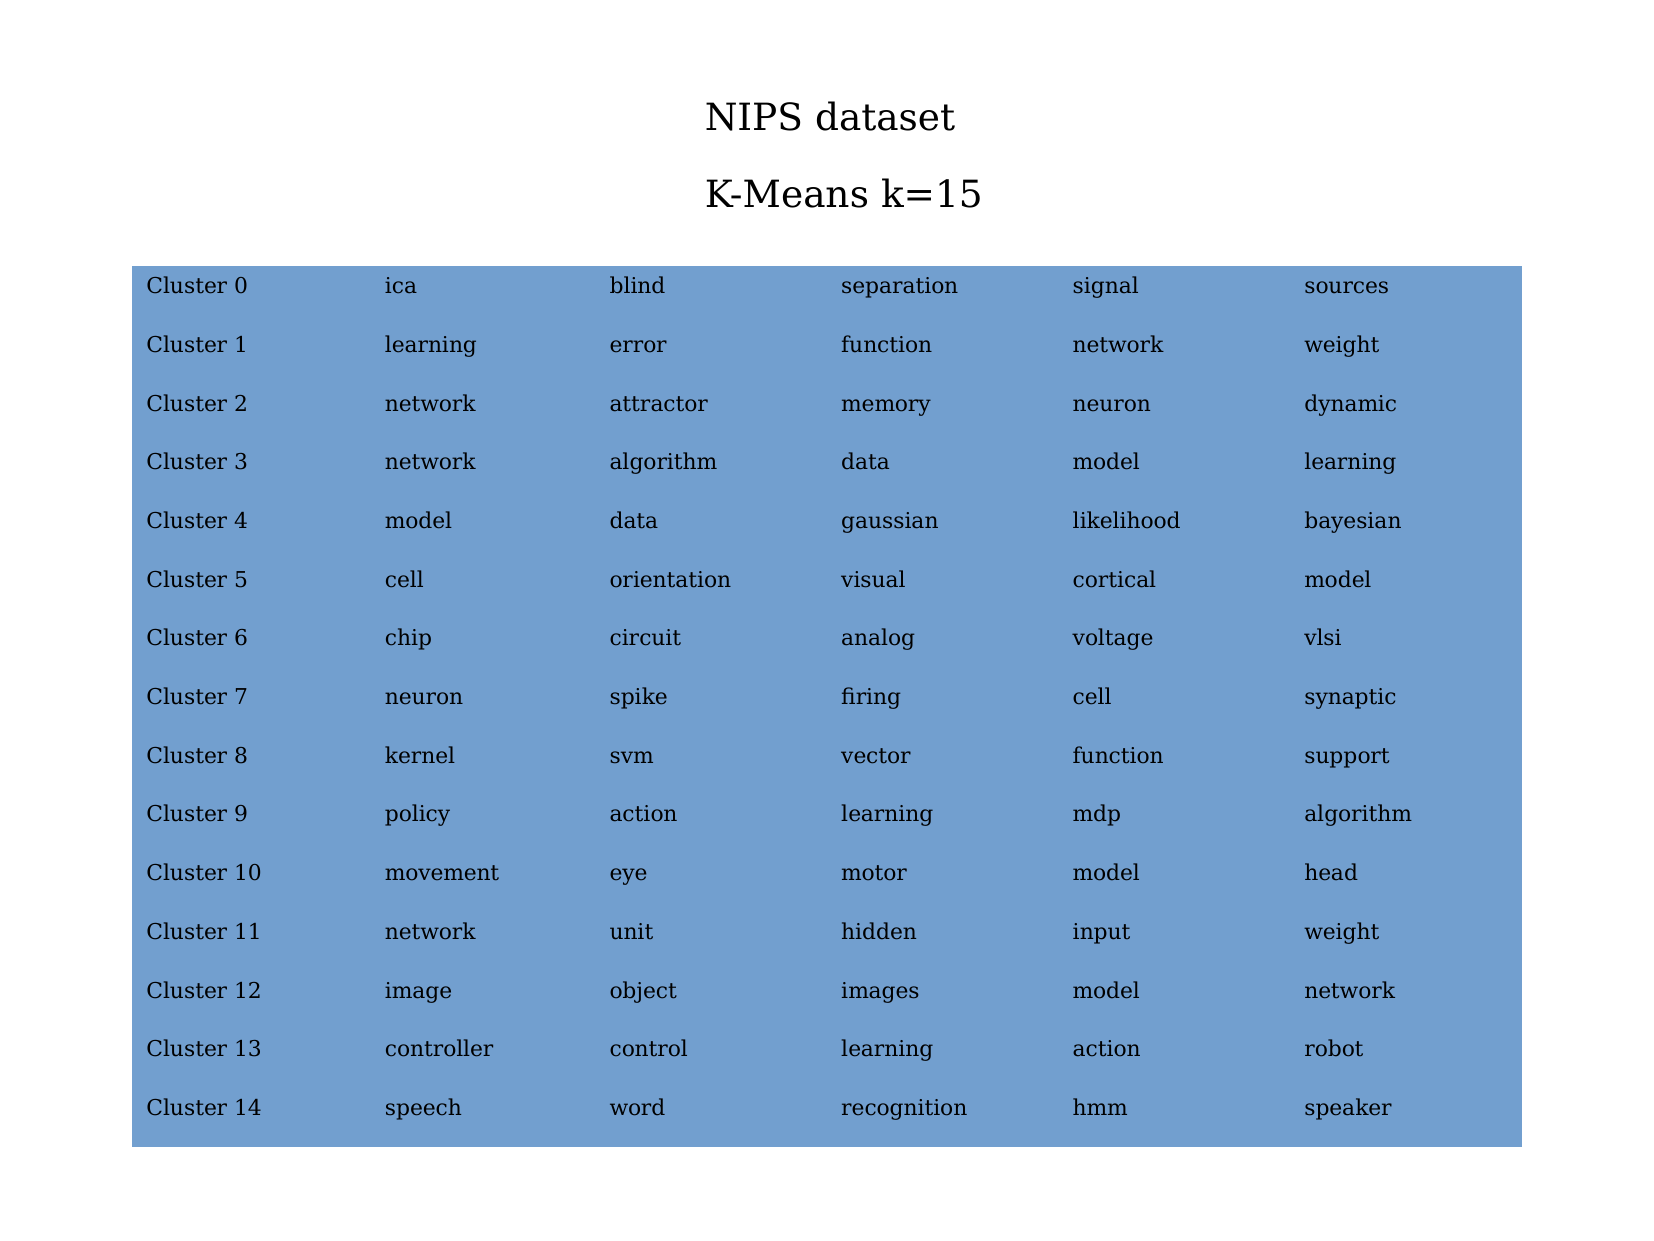

NIPS dataset
K-Means k=15
| Cluster 0 | ica | blind | separation | signal | sources |
| --- | --- | --- | --- | --- | --- |
| Cluster 1 | learning | error | function | network | weight |
| Cluster 2 | network | attractor | memory | neuron | dynamic |
| Cluster 3 | network | algorithm | data | model | learning |
| Cluster 4 | model | data | gaussian | likelihood | bayesian |
| Cluster 5 | cell | orientation | visual | cortical | model |
| Cluster 6 | chip | circuit | analog | voltage | vlsi |
| Cluster 7 | neuron | spike | firing | cell | synaptic |
| Cluster 8 | kernel | svm | vector | function | support |
| Cluster 9 | policy | action | learning | mdp | algorithm |
| Cluster 10 | movement | eye | motor | model | head |
| Cluster 11 | network | unit | hidden | input | weight |
| Cluster 12 | image | object | images | model | network |
| Cluster 13 | controller | control | learning | action | robot |
| Cluster 14 | speech | word | recognition | hmm | speaker |